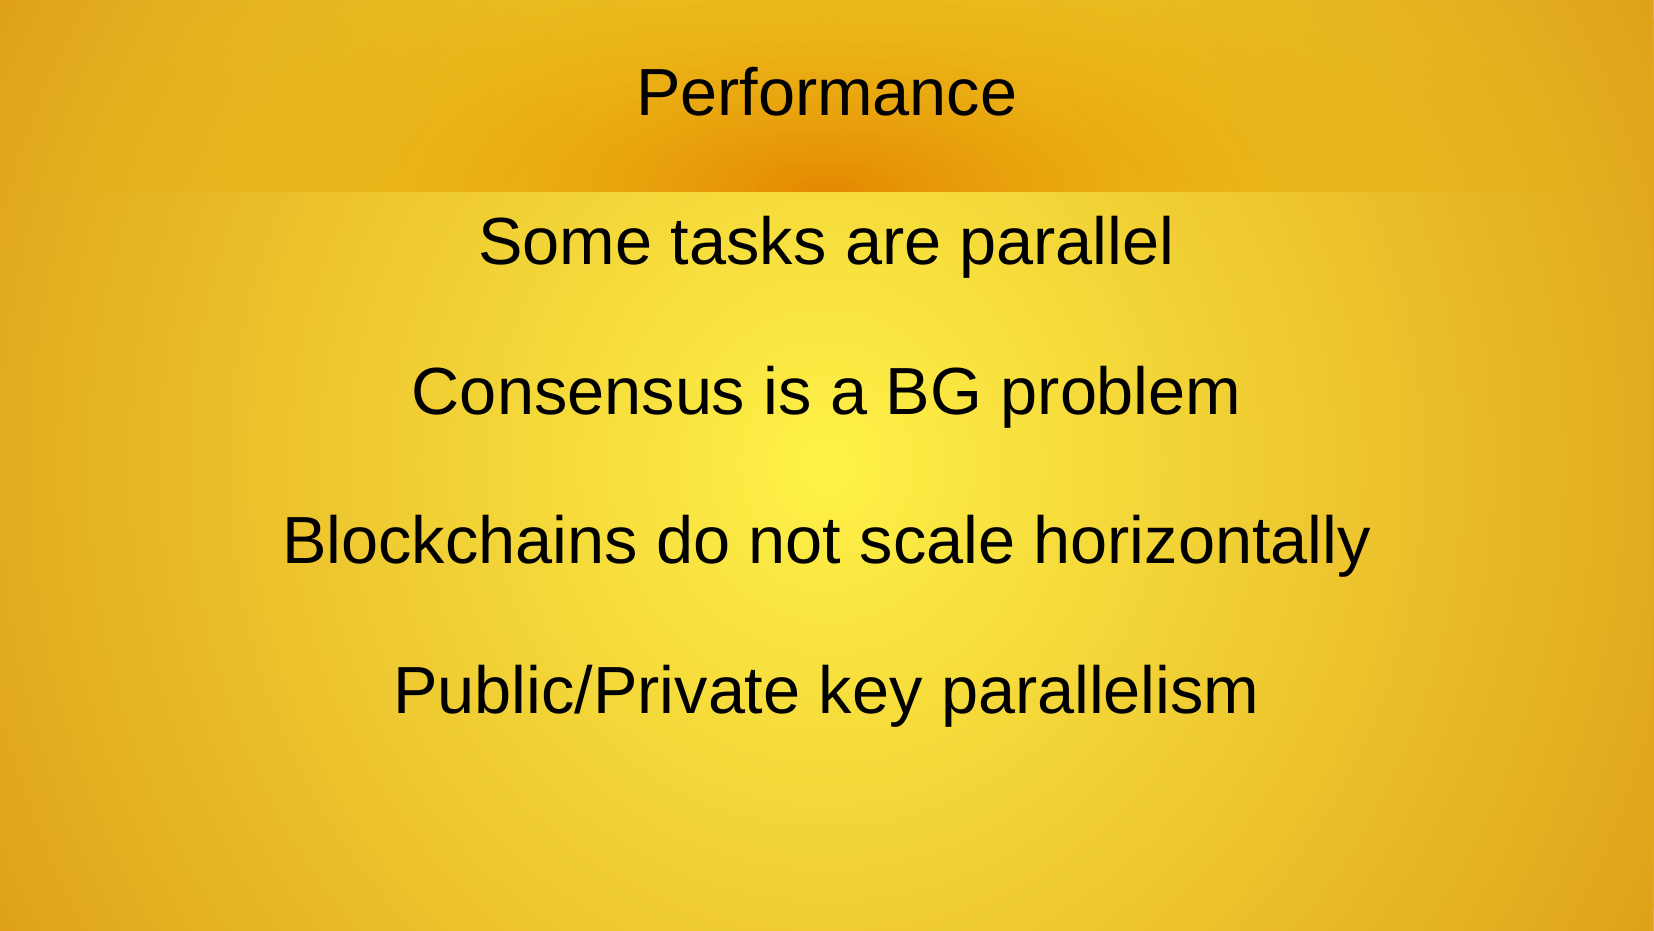

# Performance
Some tasks are parallel
Consensus is a BG problem
Blockchains do not scale horizontally
Public/Private key parallelism